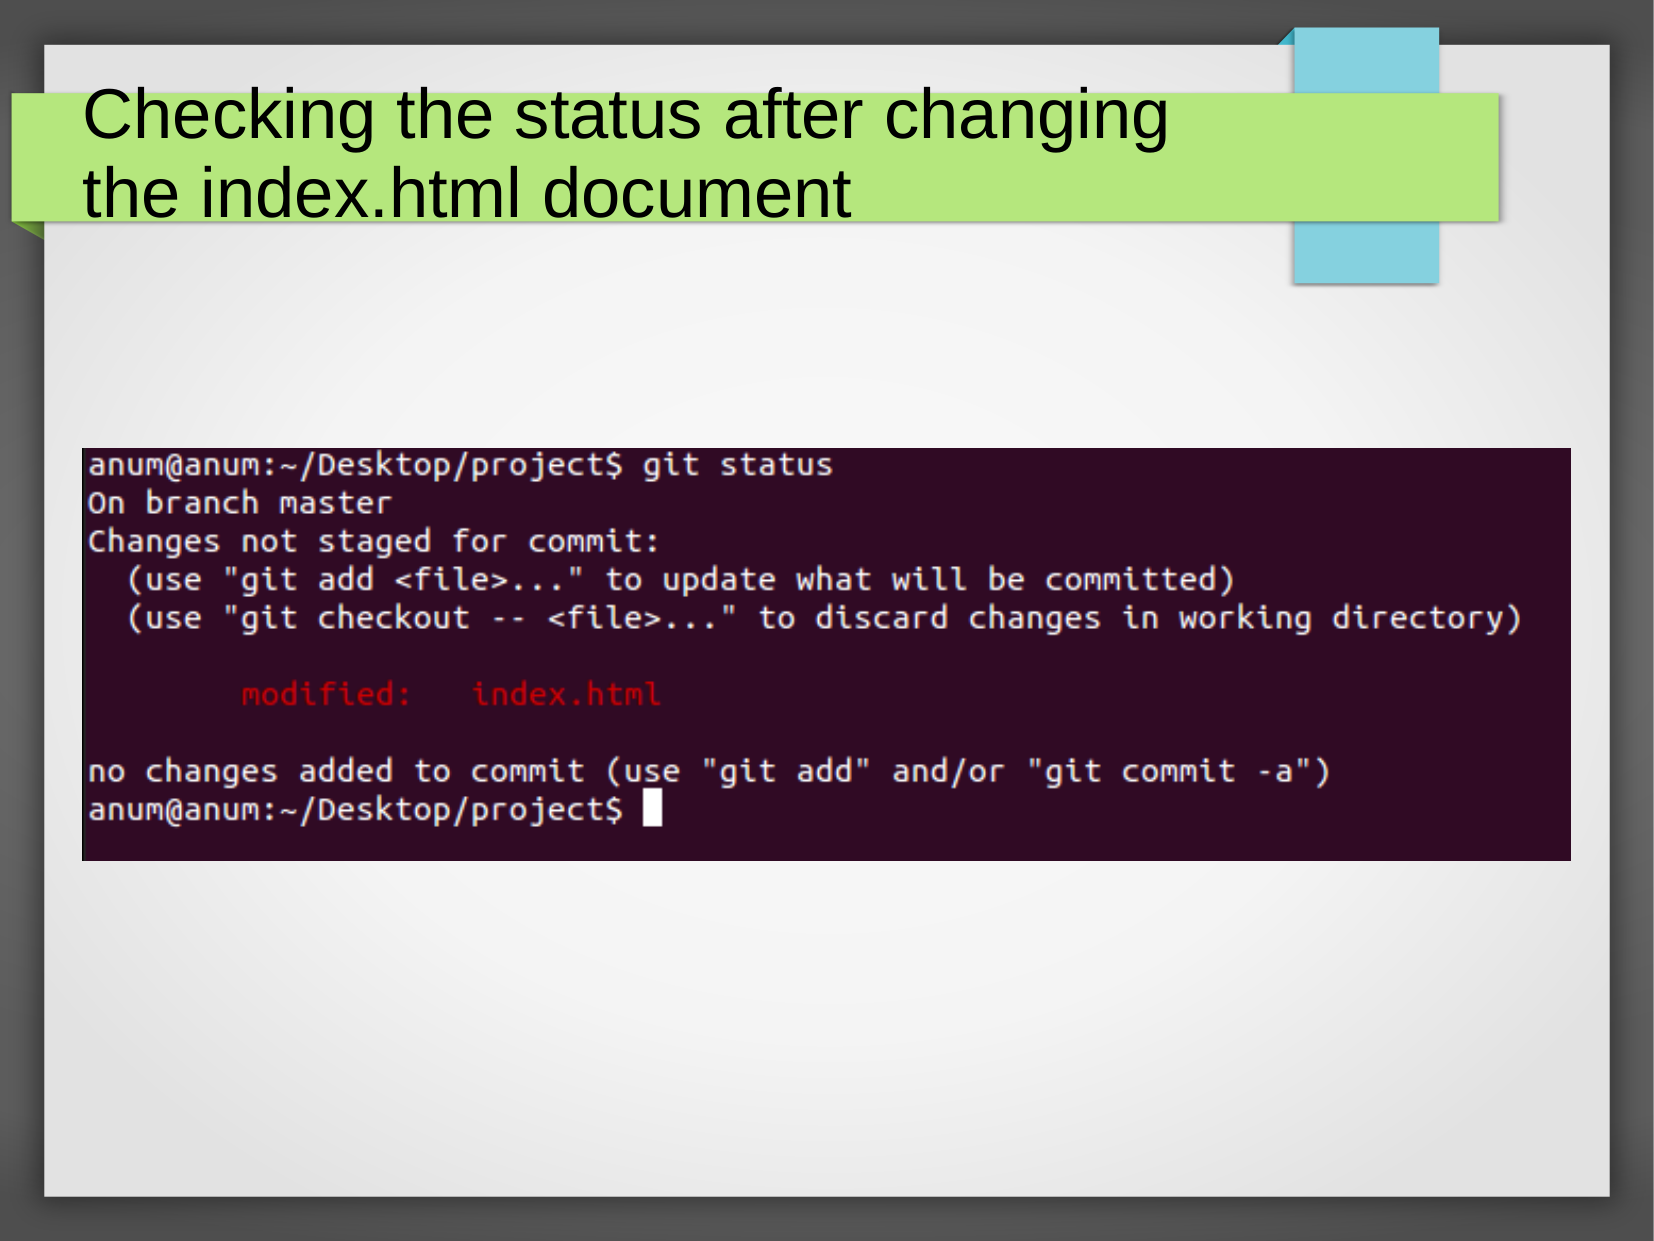

# Checking the status after changing the index.html document